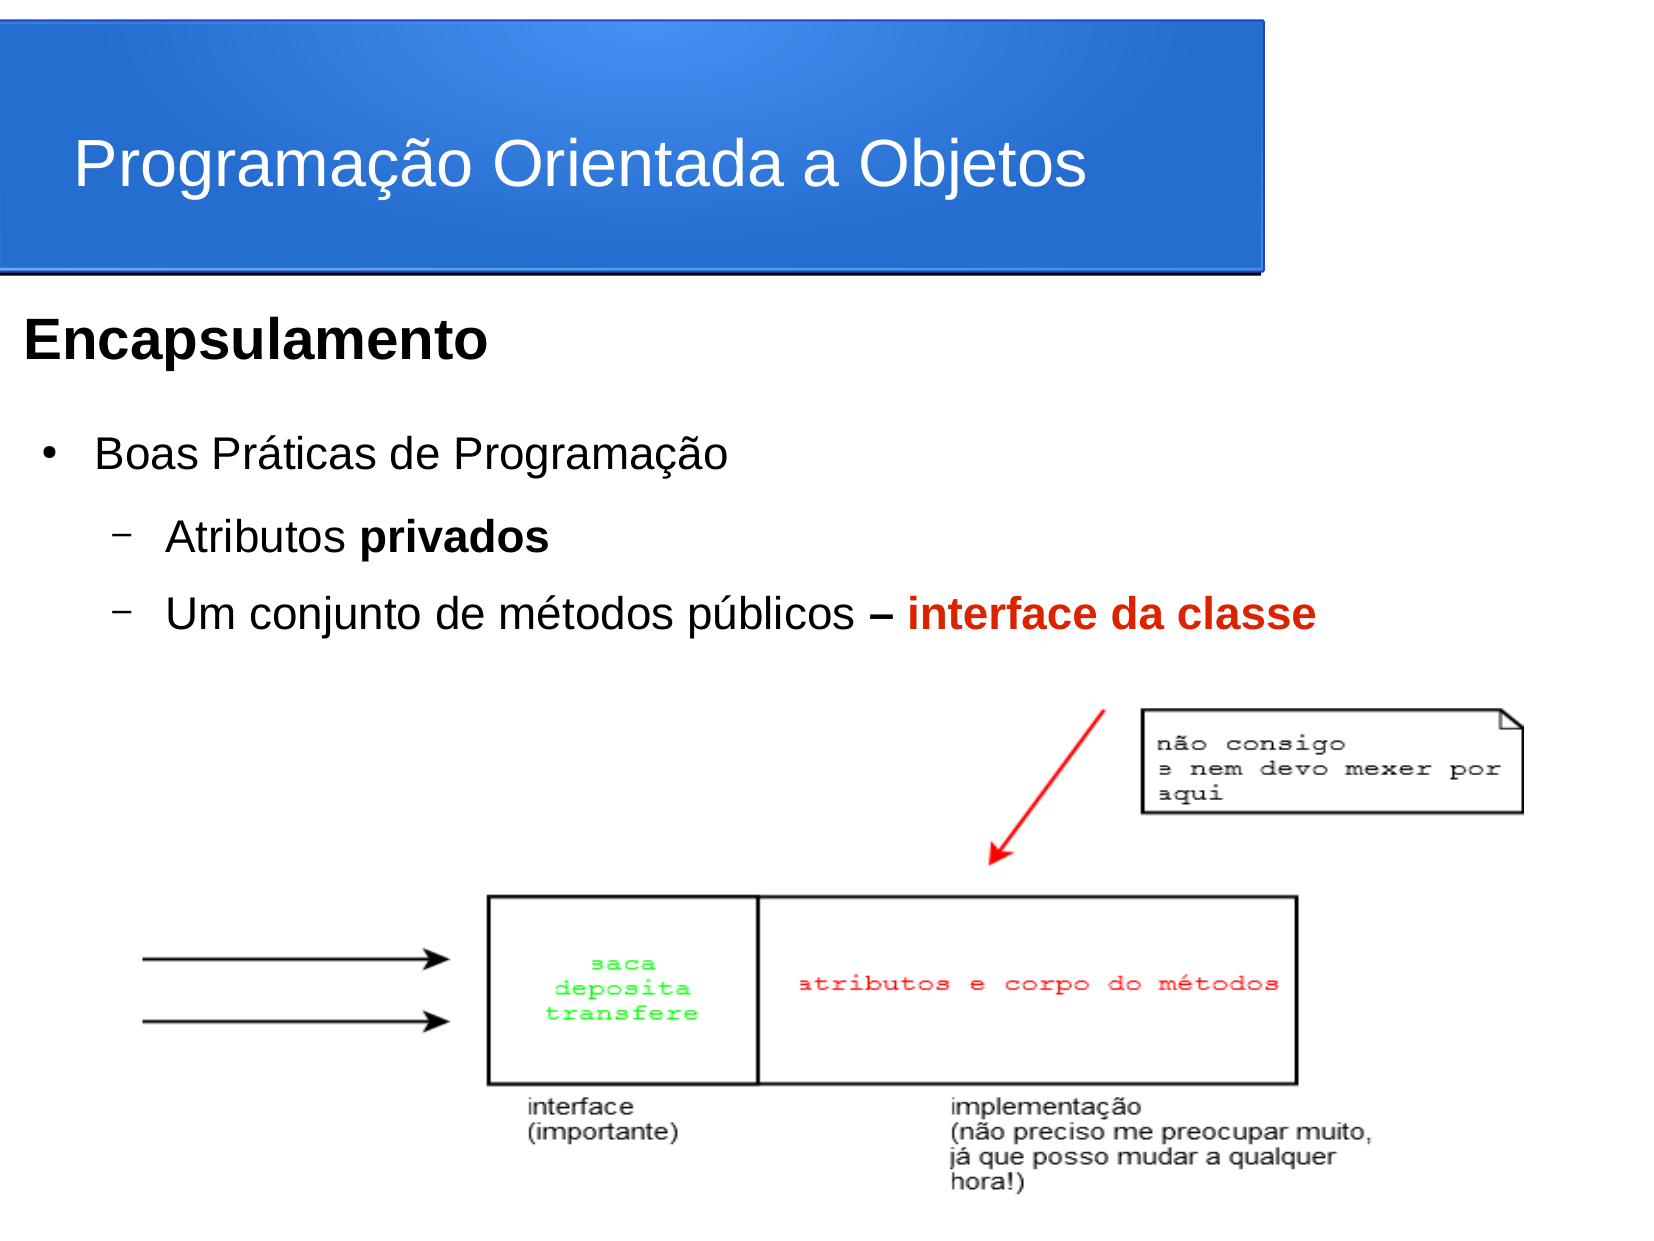

Programação Orientada a Objetos
# Encapsulamento
Boas Práticas de Programação
Atributos privados
Um conjunto de métodos públicos – interface da classe